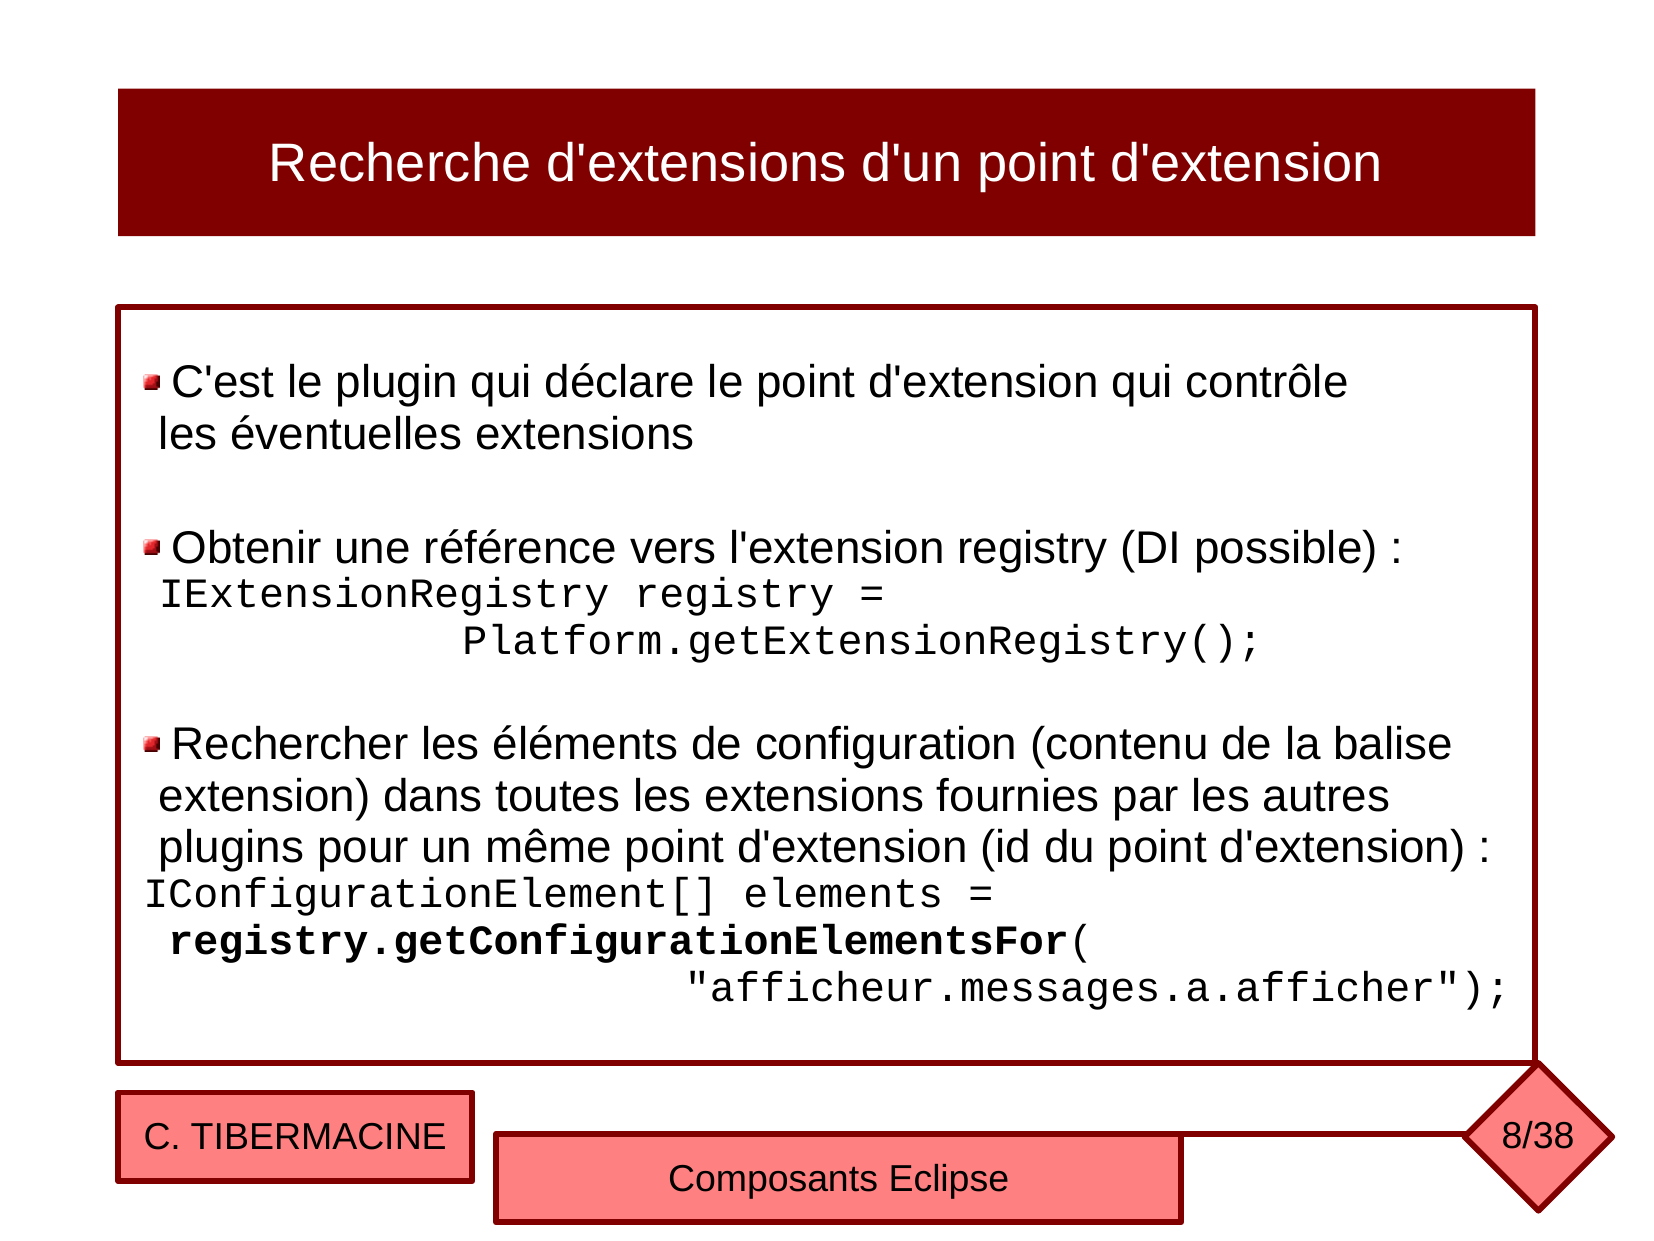

Recherche d'extensions d'un point d'extension
 C'est le plugin qui déclare le point d'extension qui contrôle
les éventuelles extensions
 Obtenir une référence vers l'extension registry (DI possible) :
IExtensionRegistry registry =
Platform.getExtensionRegistry();
 Rechercher les éléments de configuration (contenu de la balise
extension) dans toutes les extensions fournies par les autres
plugins pour un même point d'extension (id du point d'extension) :
IConfigurationElement[] elements =
 registry.getConfigurationElementsFor(
							 "afficheur.messages.a.afficher");
C. TIBERMACINE
Composants Eclipse